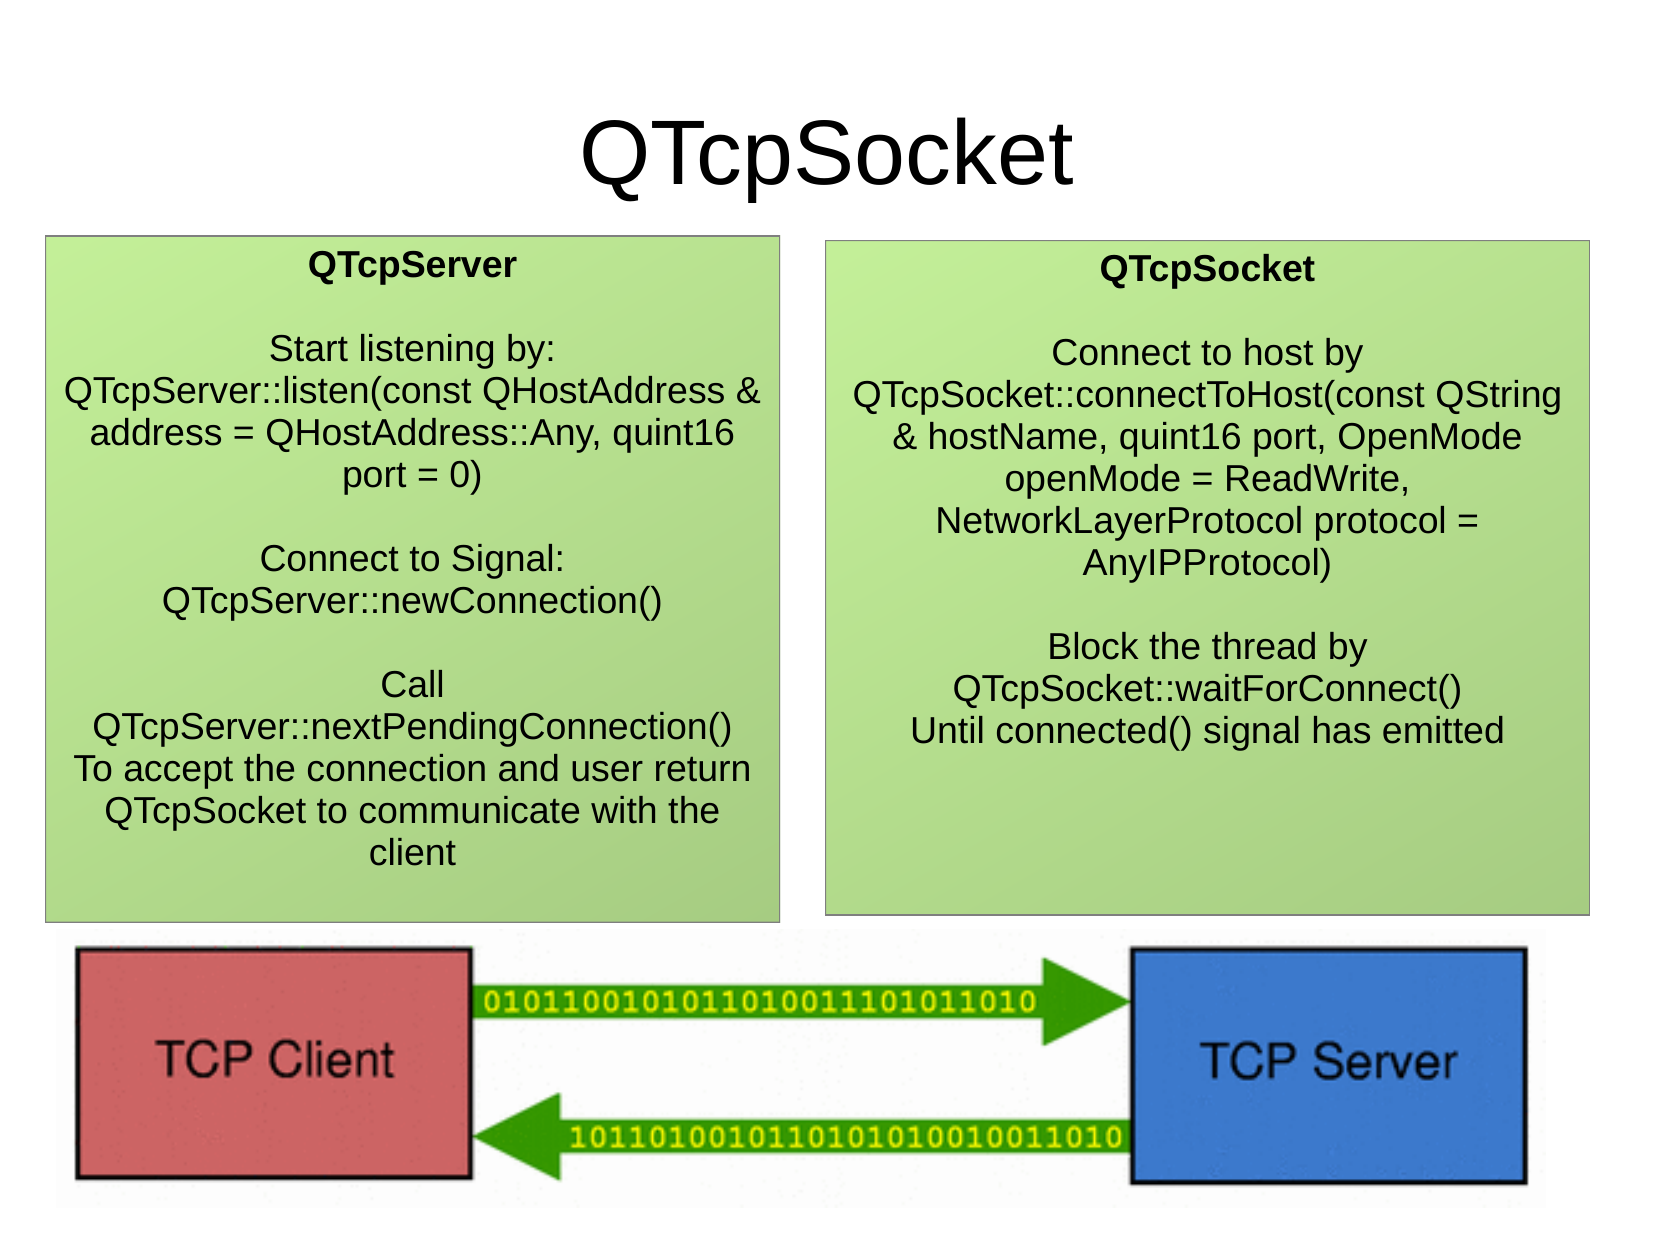

# QTcpSocket
QTcpServer
Start listening by:
QTcpServer::listen(const QHostAddress & address = QHostAddress::Any, quint16 port = 0)
Connect to Signal:
QTcpServer::newConnection()
Call
QTcpServer::nextPendingConnection()
To accept the connection and user return QTcpSocket to communicate with the client
QTcpSocket
Connect to host by
QTcpSocket::connectToHost(const QString & hostName, quint16 port, OpenMode openMode = ReadWrite, NetworkLayerProtocol protocol = AnyIPProtocol)
Block the thread by
QTcpSocket::waitForConnect()
Until connected() signal has emitted